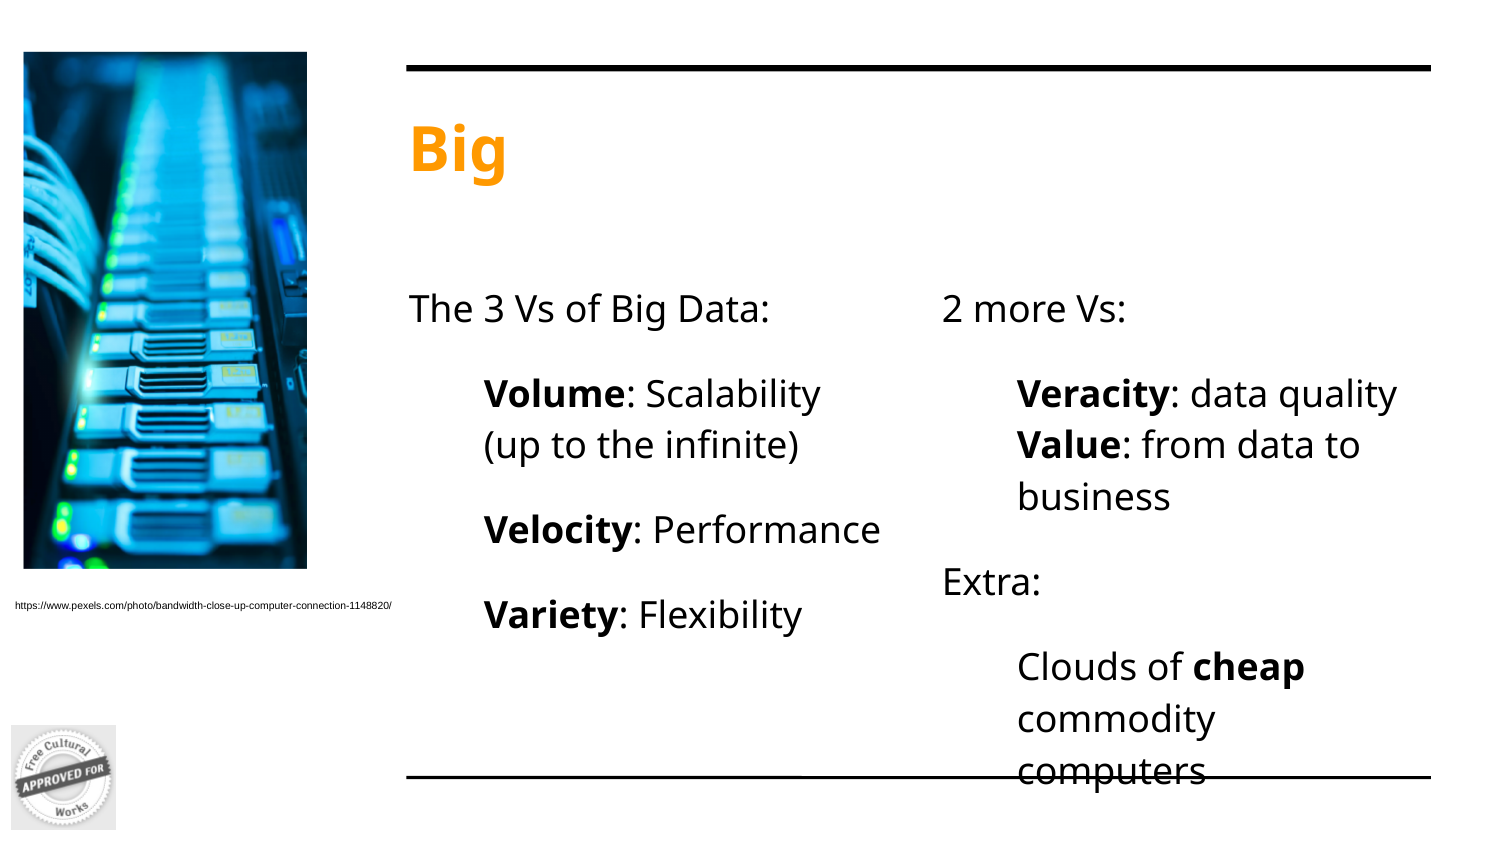

# Big
The 3 Vs of Big Data:
Volume: Scalability (up to the infinite)
Velocity: Performance
Variety: Flexibility
2 more Vs:
Veracity: data quality Value: from data to business
Extra:
Clouds of cheap commodity computers
https://www.pexels.com/photo/bandwidth-close-up-computer-connection-1148820/